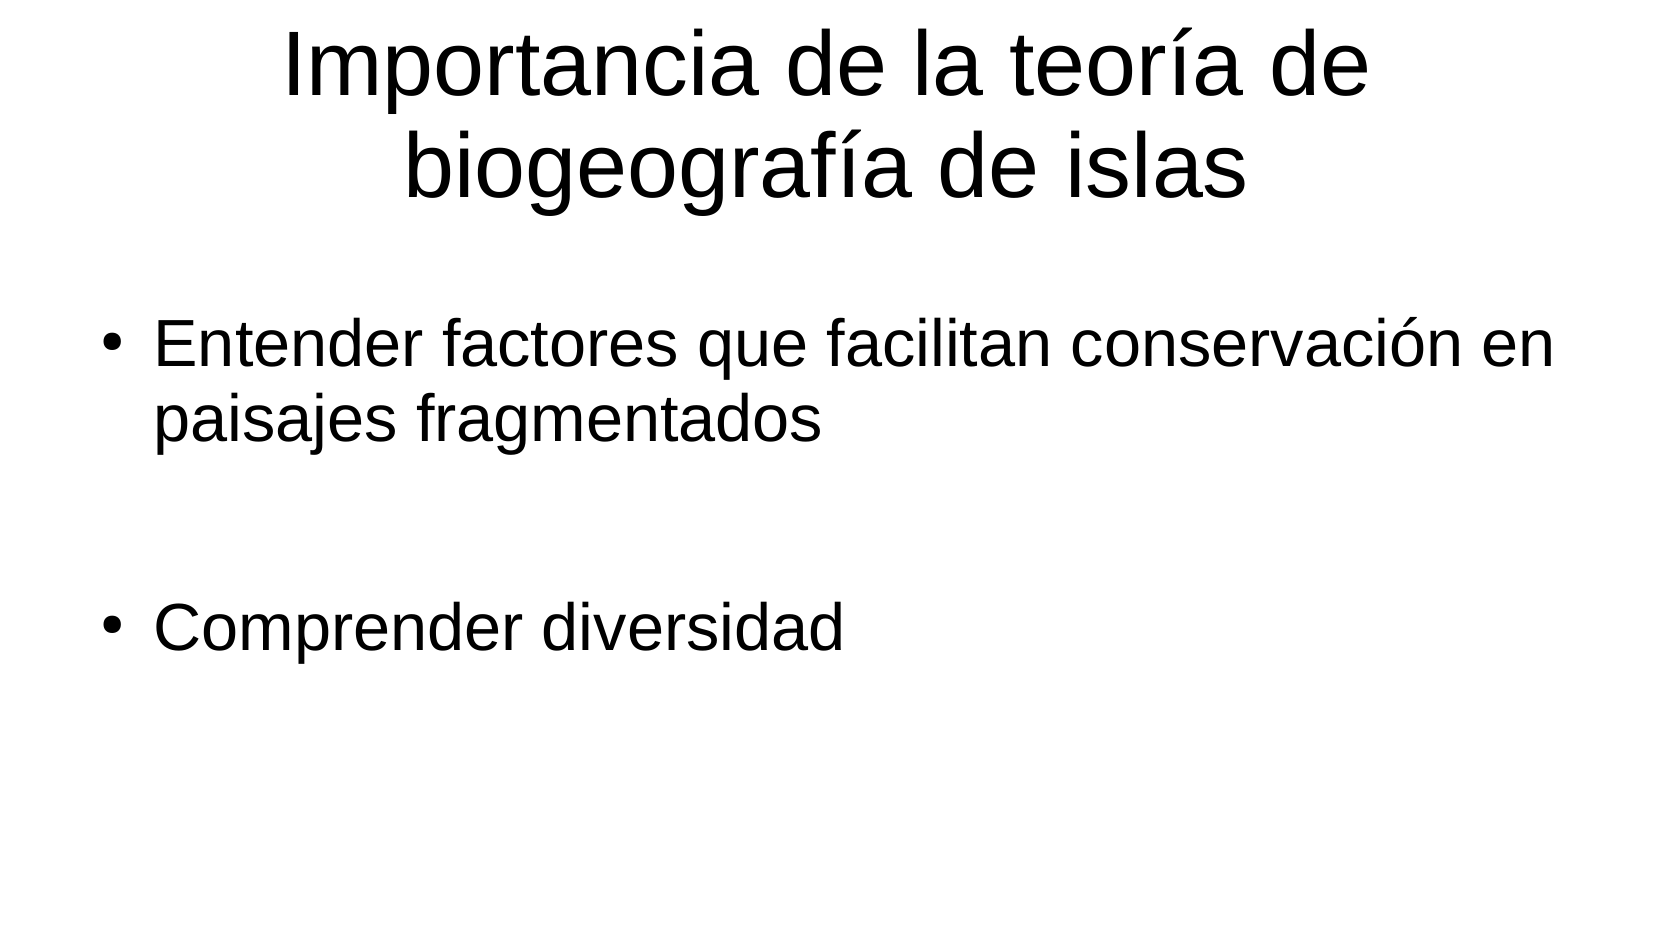

# Importancia de la teoría de biogeografía de islas
Entender factores que facilitan conservación en paisajes fragmentados
Comprender diversidad